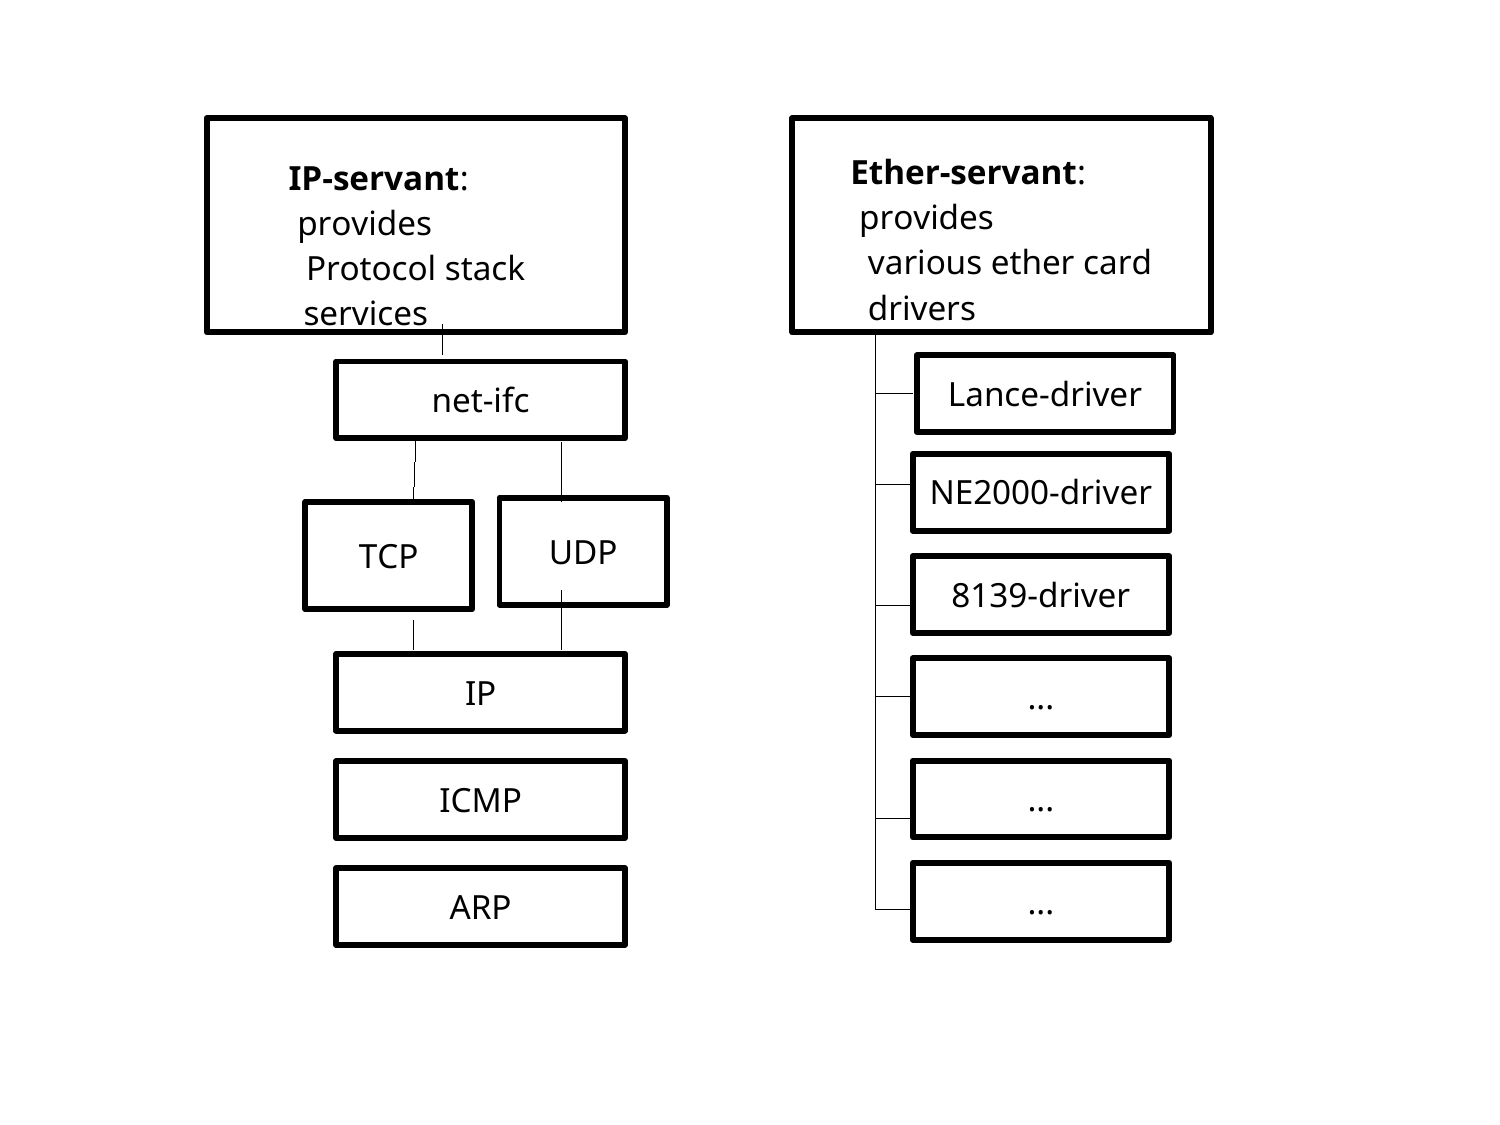

IP-servant:
 provides
 Protocol stack
 services
Ether-servant:
 provides
 various ether card
 drivers
Lance-driver
NE2000-driver
8139-driver
...
...
...
net-ifc
UDP
TCP
IP
ICMP
ARP